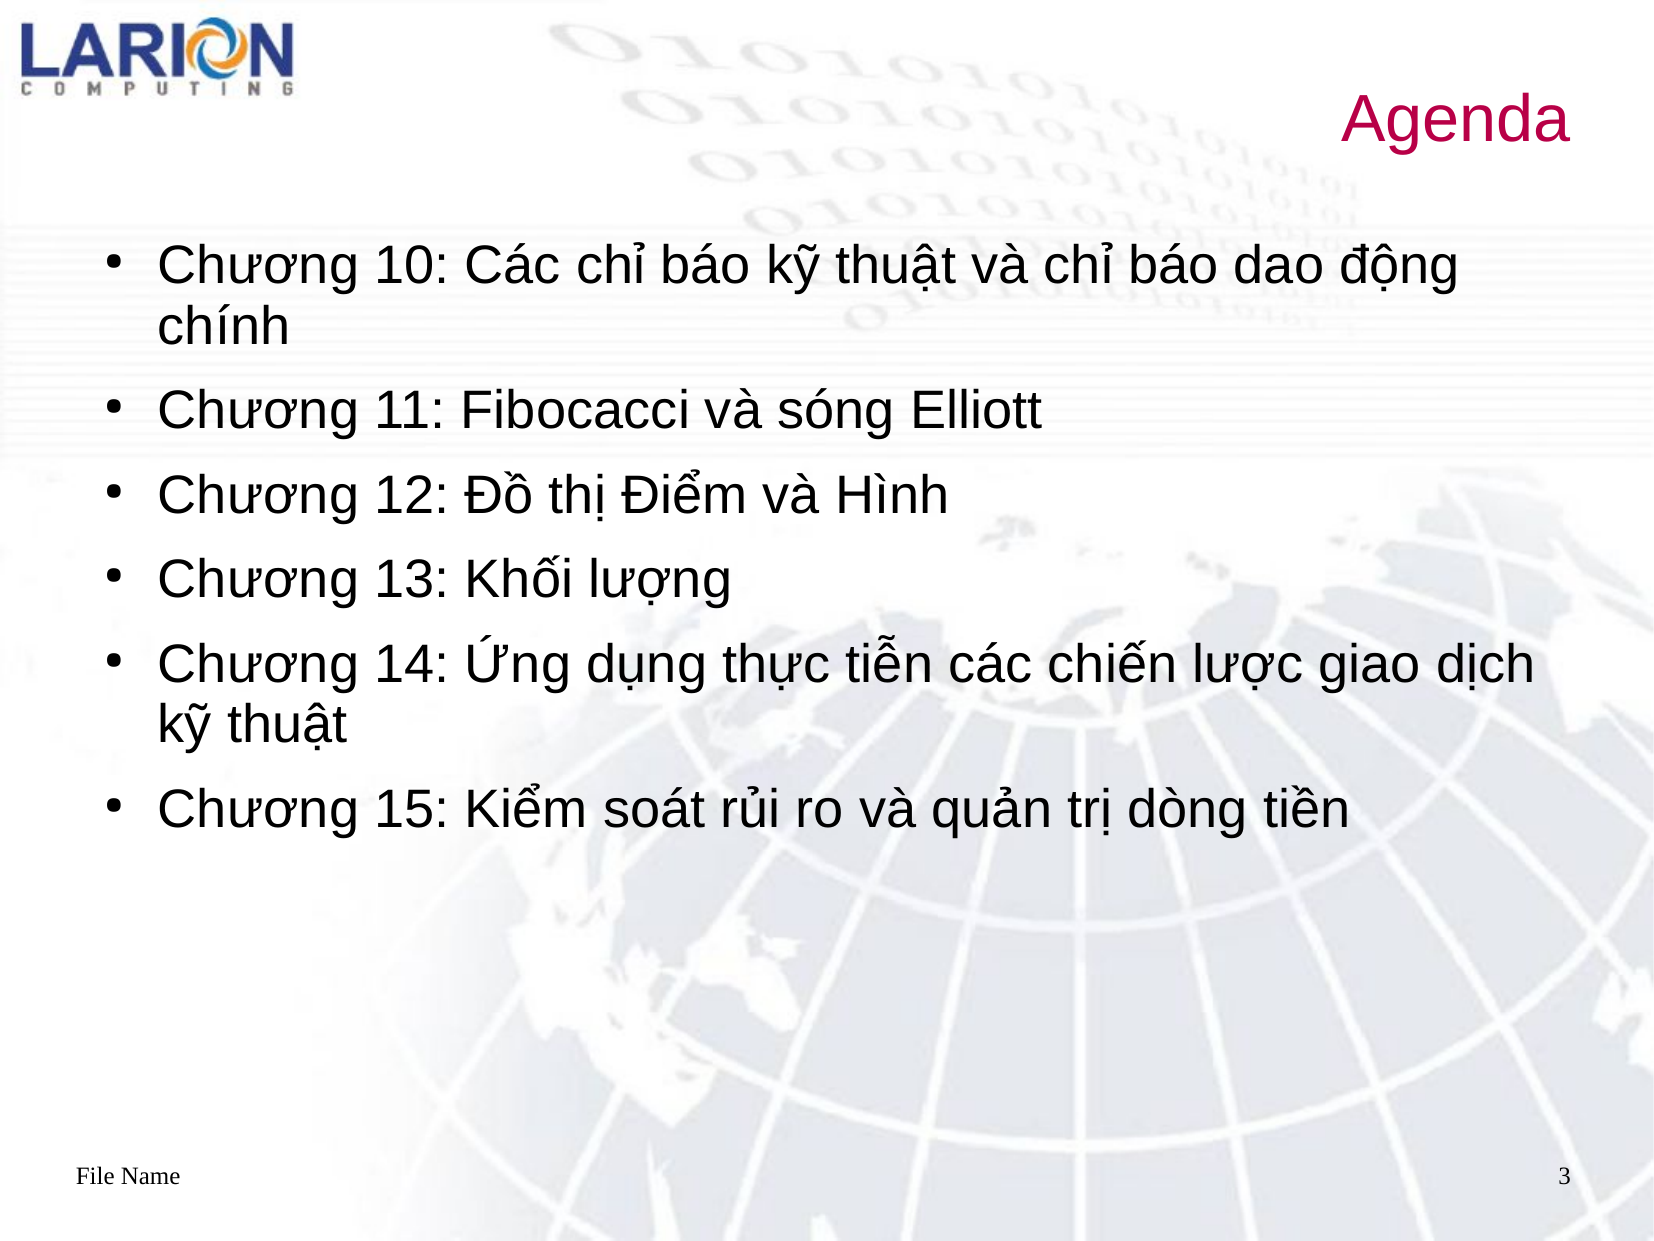

# Agenda
Chương 10: Các chỉ báo kỹ thuật và chỉ báo dao động chính
Chương 11: Fibocacci và sóng Elliott
Chương 12: Đồ thị Điểm và Hình
Chương 13: Khối lượng
Chương 14: Ứng dụng thực tiễn các chiến lược giao dịch kỹ thuật
Chương 15: Kiểm soát rủi ro và quản trị dòng tiền
File Name
3